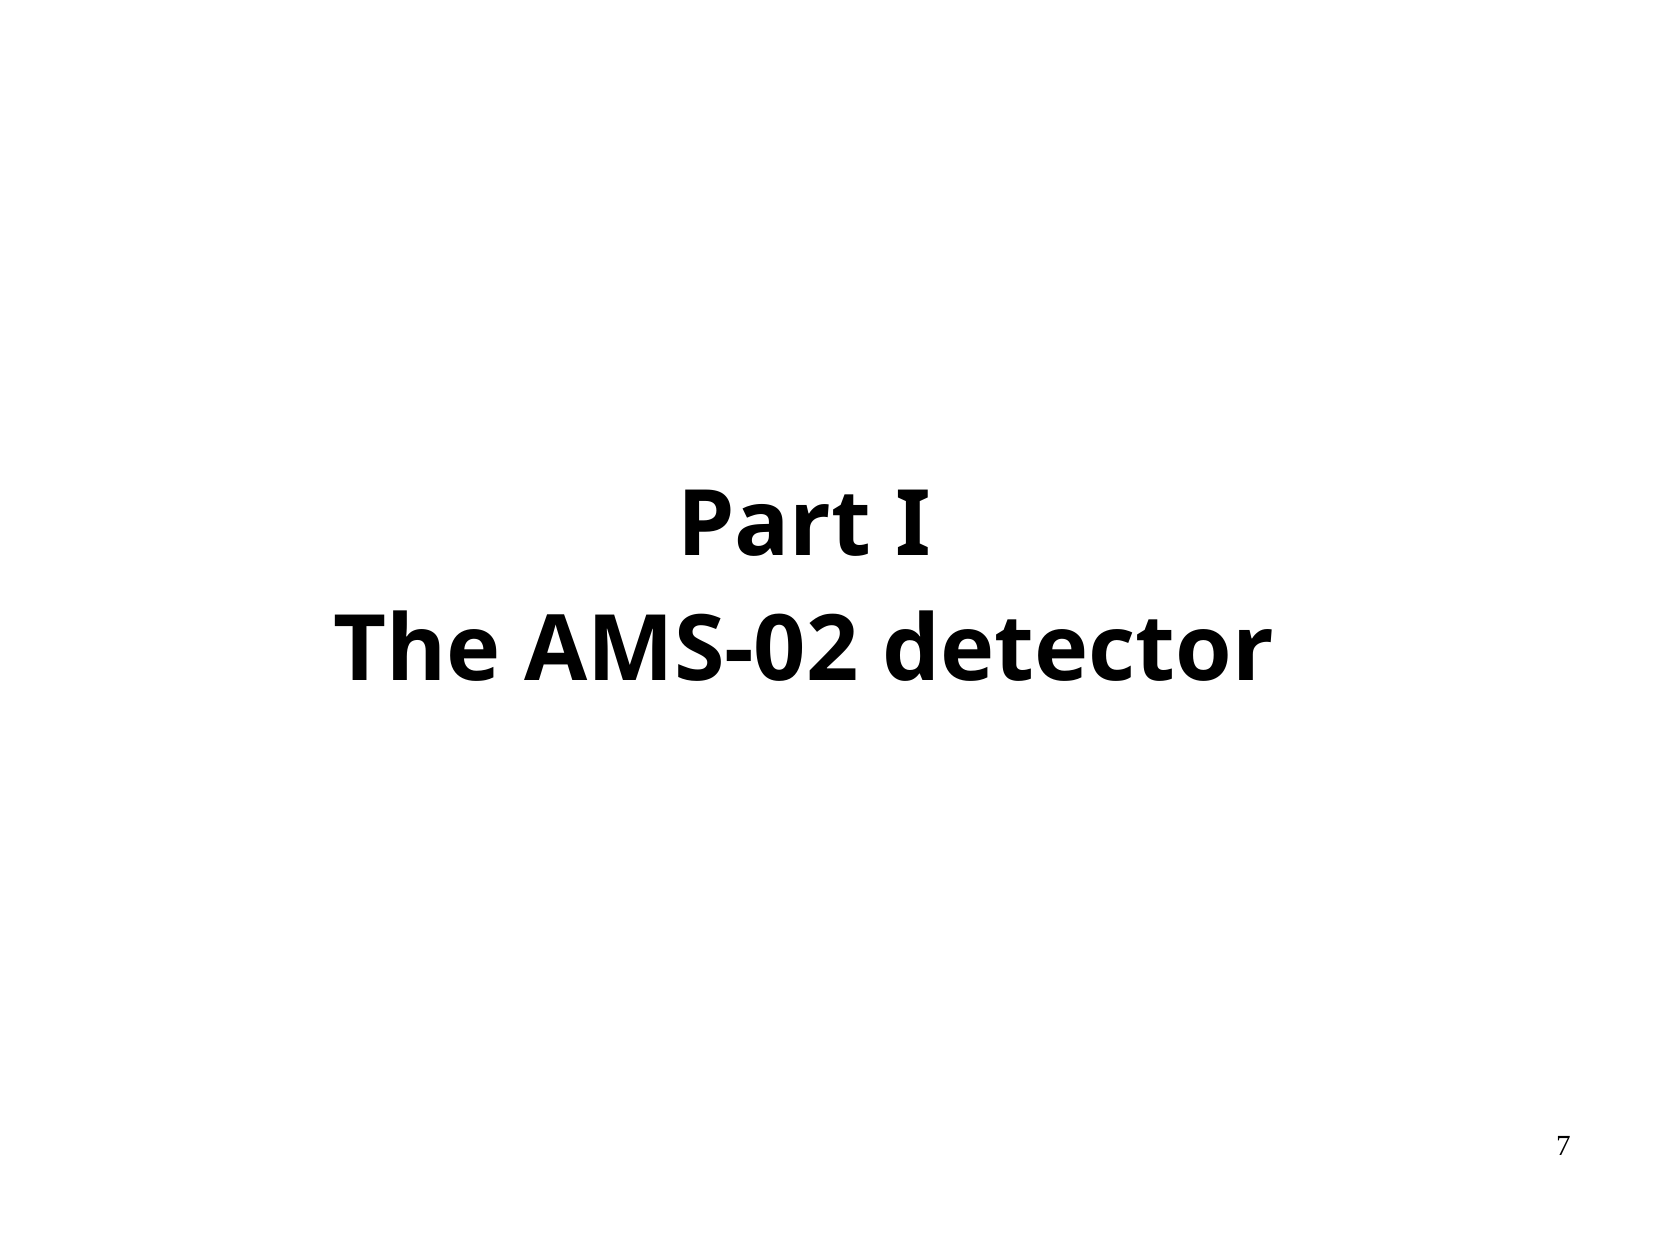

# Part I The AMS-02 detector
7